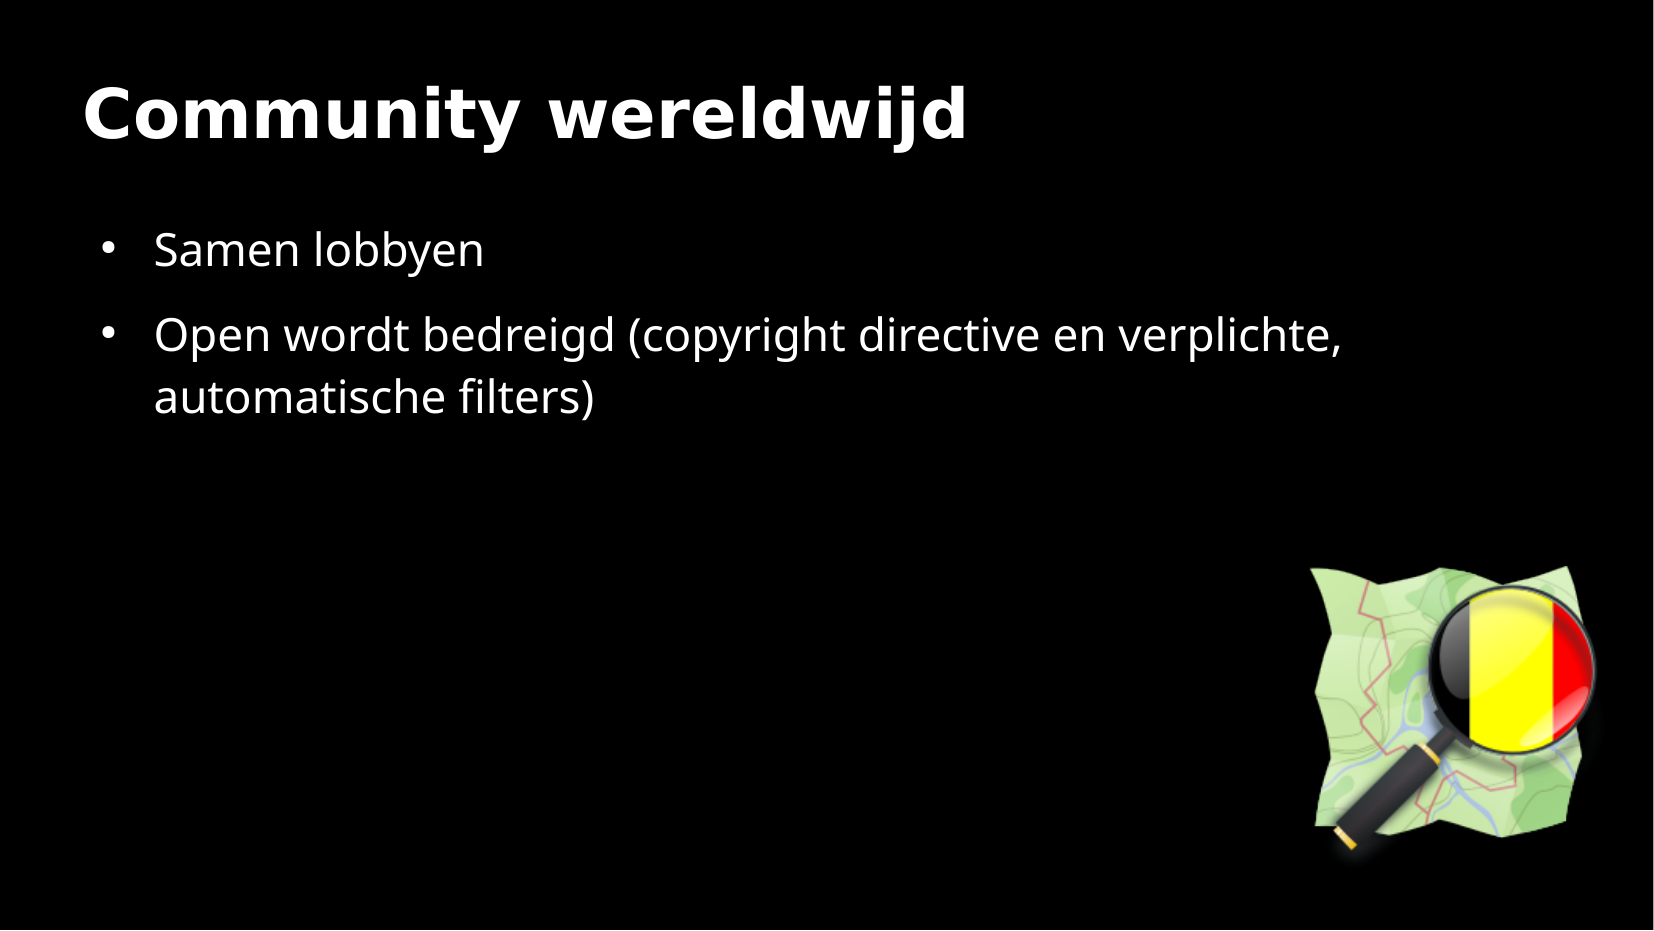

# Community wereldwijd
Samen lobbyen
Open wordt bedreigd (copyright directive en verplichte, automatische filters)